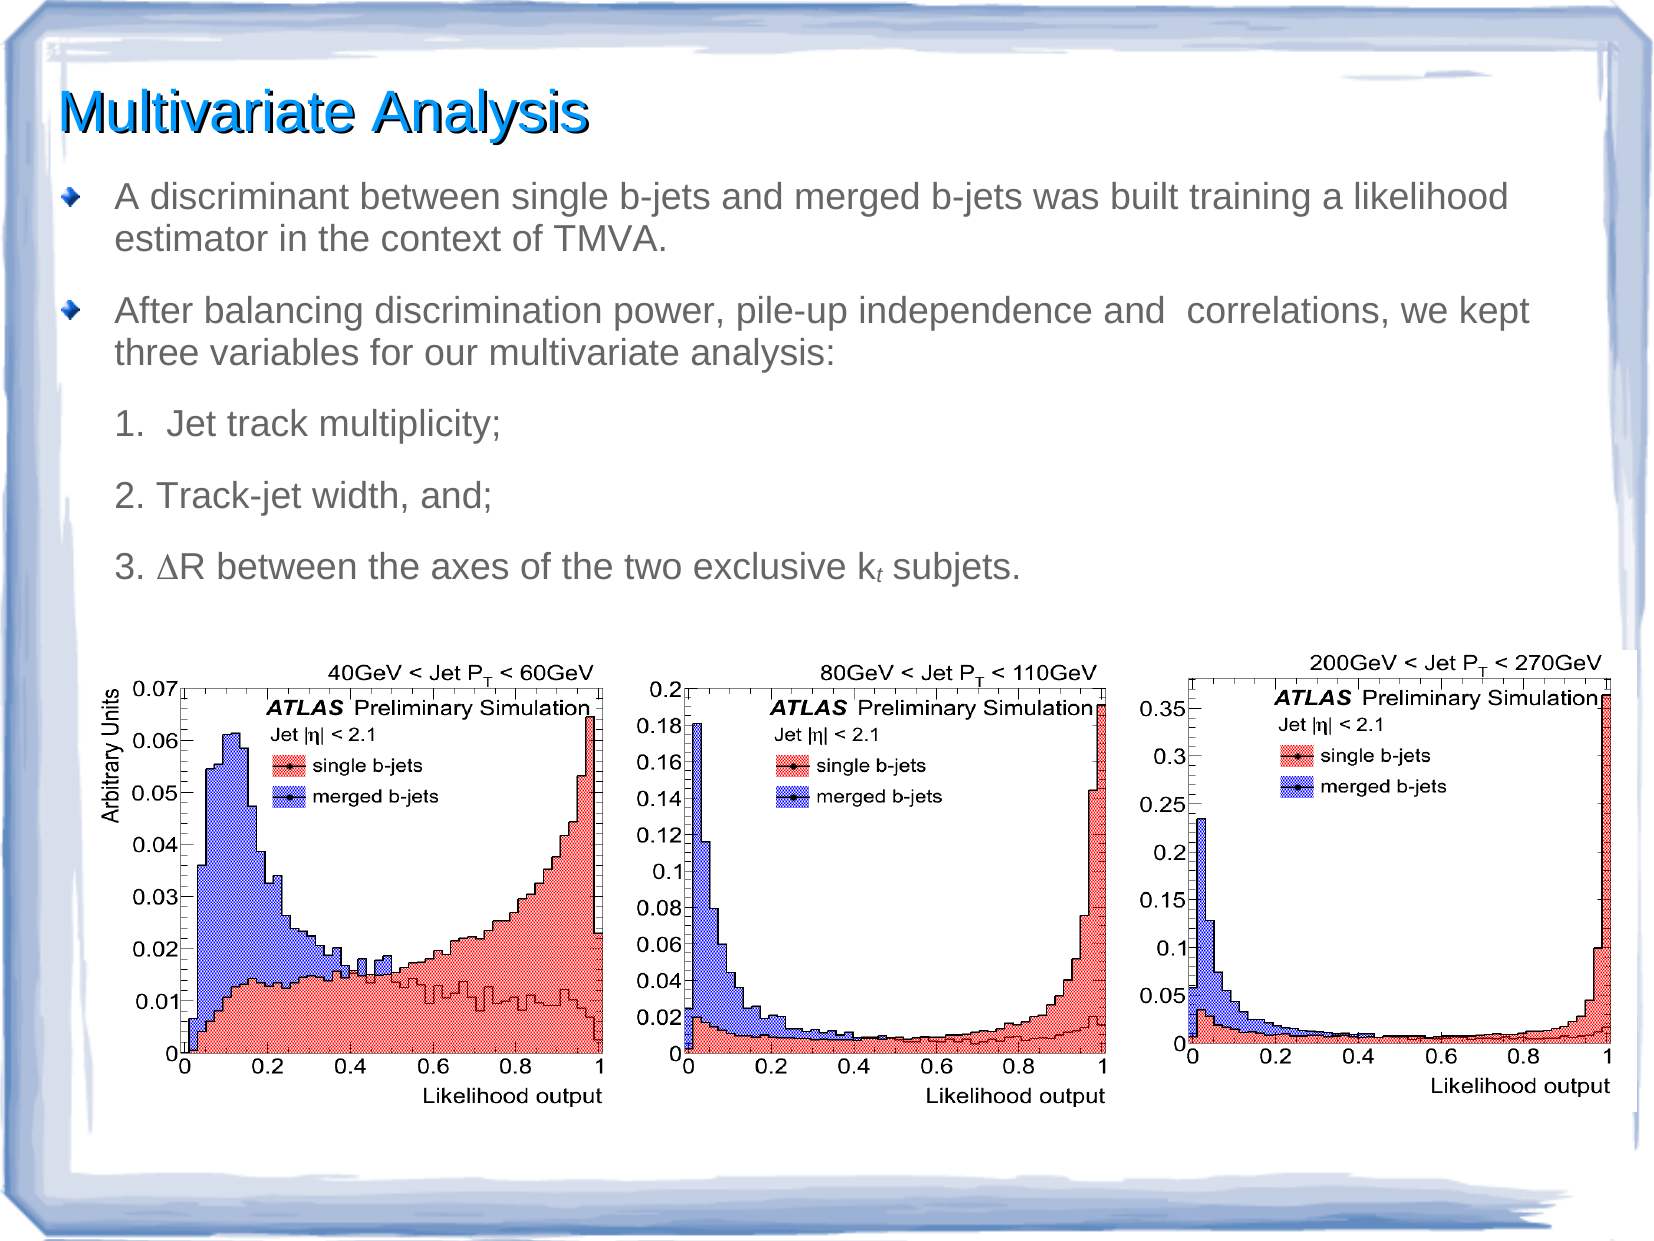

# Multivariate Analysis
A discriminant between single b-jets and merged b-jets was built training a likelihood estimator in the context of TMVA.
After balancing discrimination power, pile-up independence and correlations, we kept three variables for our multivariate analysis:
1. Jet track multiplicity;
2. Track-jet width, and;
3. DR between the axes of the two exclusive kt subjets.
25